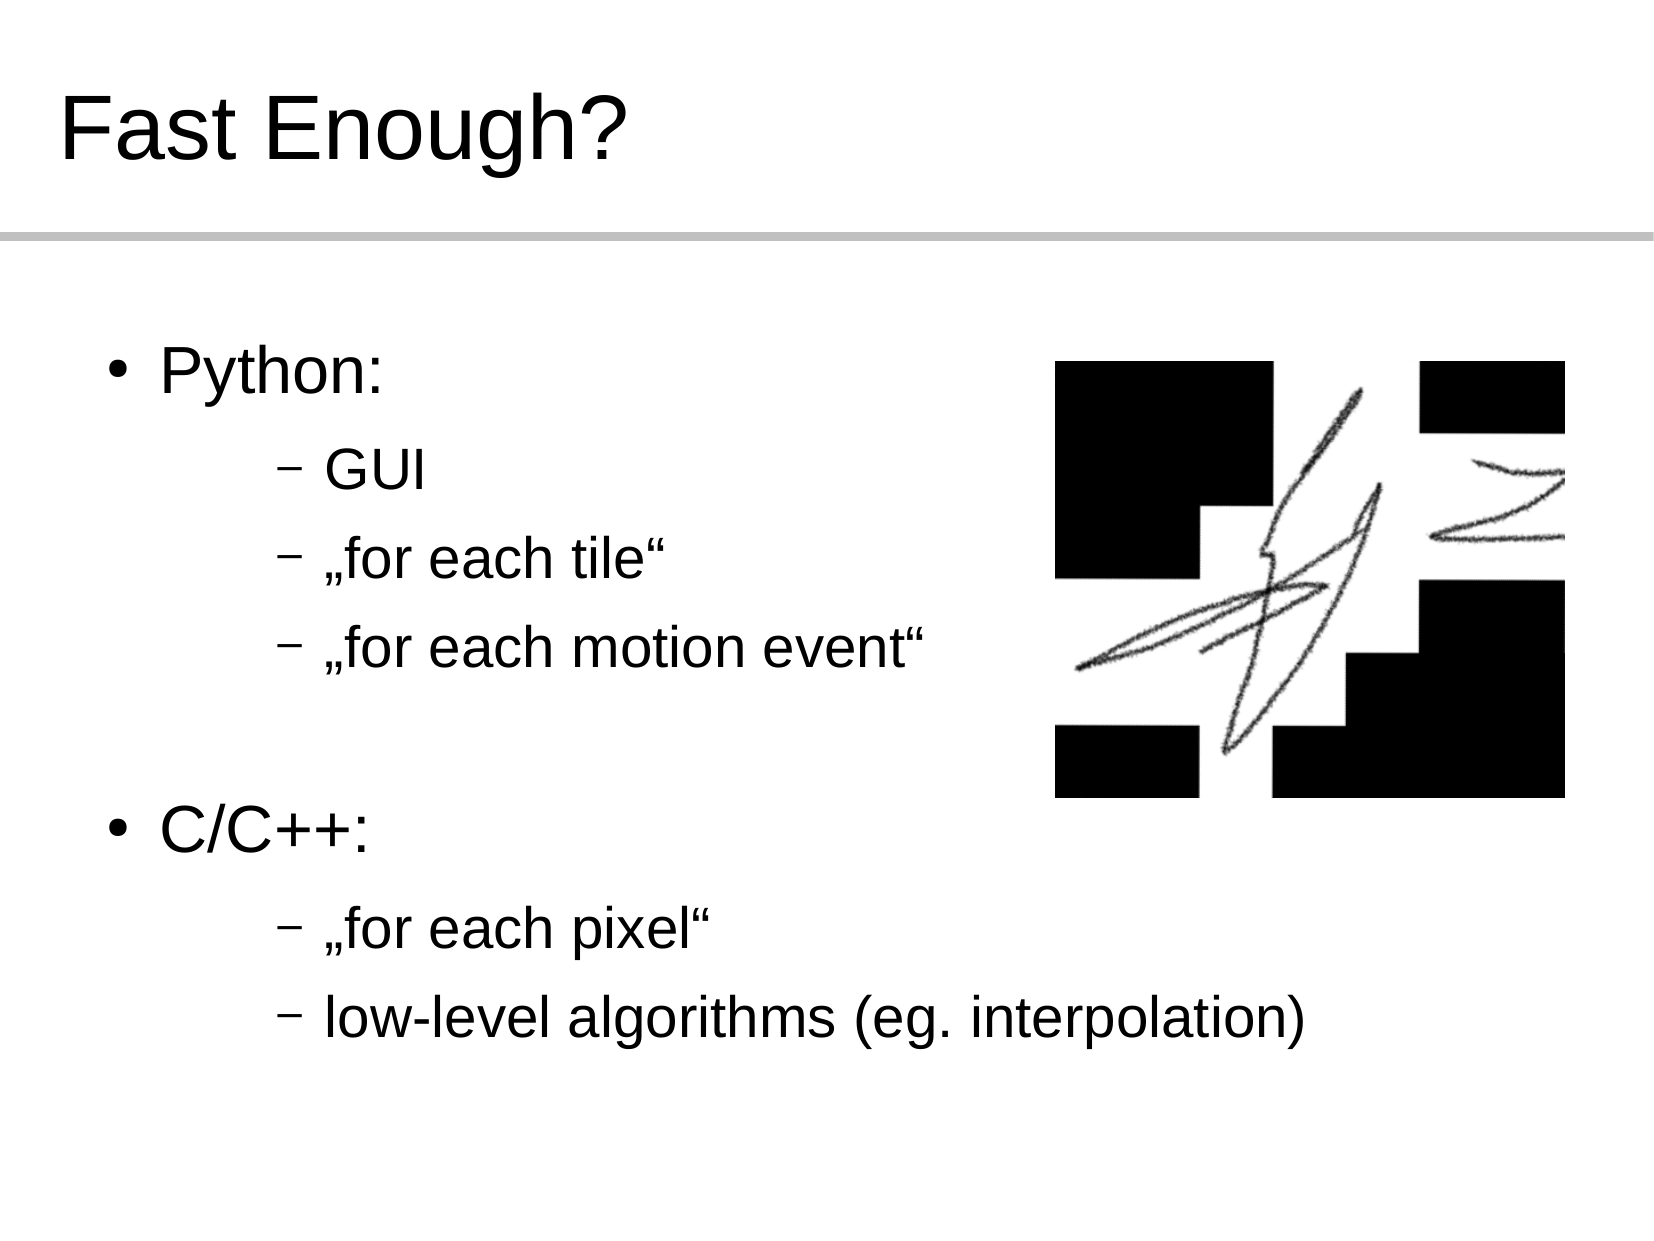

# Fast Enough?
Python:
GUI
„for each tile“
„for each motion event“
C/C++:
„for each pixel“
low-level algorithms (eg. interpolation)